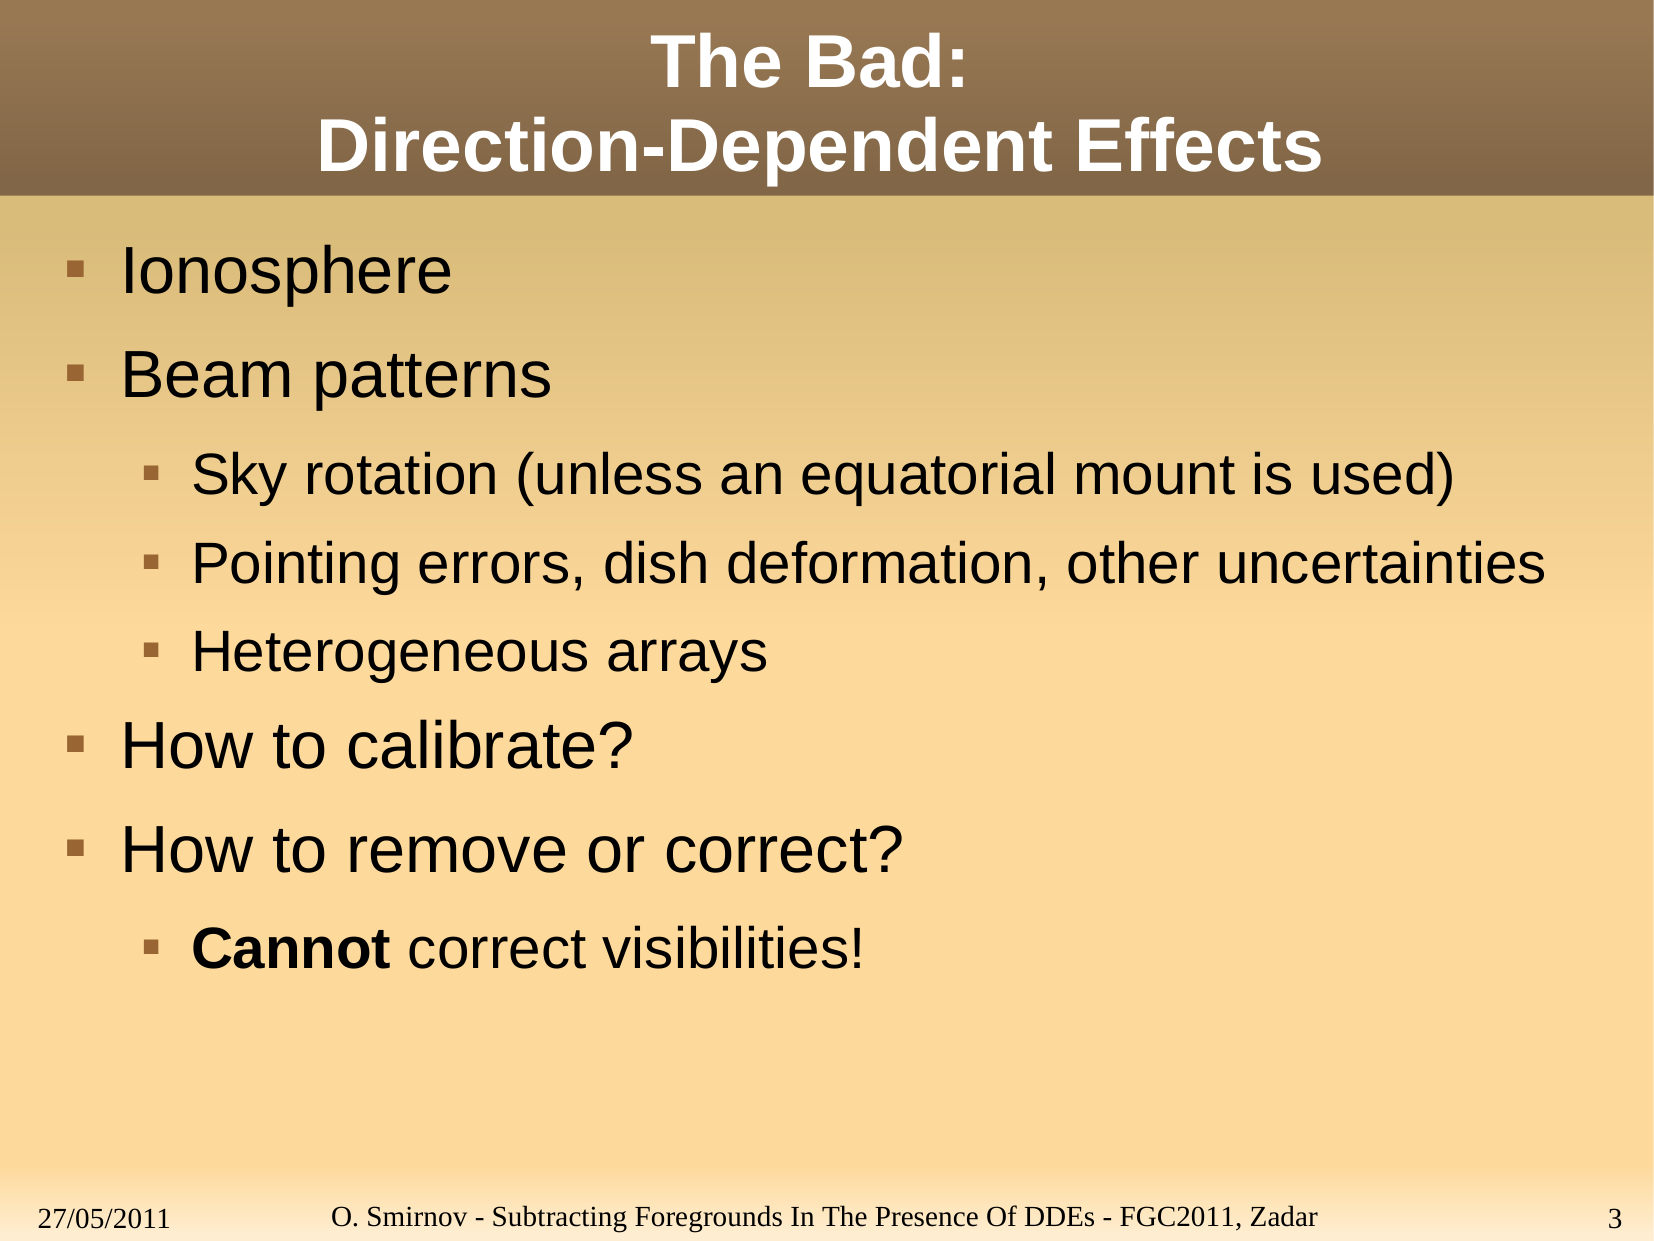

# The Bad: Direction-Dependent Effects
Ionosphere
Beam patterns
Sky rotation (unless an equatorial mount is used)
Pointing errors, dish deformation, other uncertainties
Heterogeneous arrays
How to calibrate?
How to remove or correct?
Cannot correct visibilities!
O. Smirnov - Subtracting Foregrounds In The Presence Of DDEs - FGC2011, Zadar
27/05/2011
3